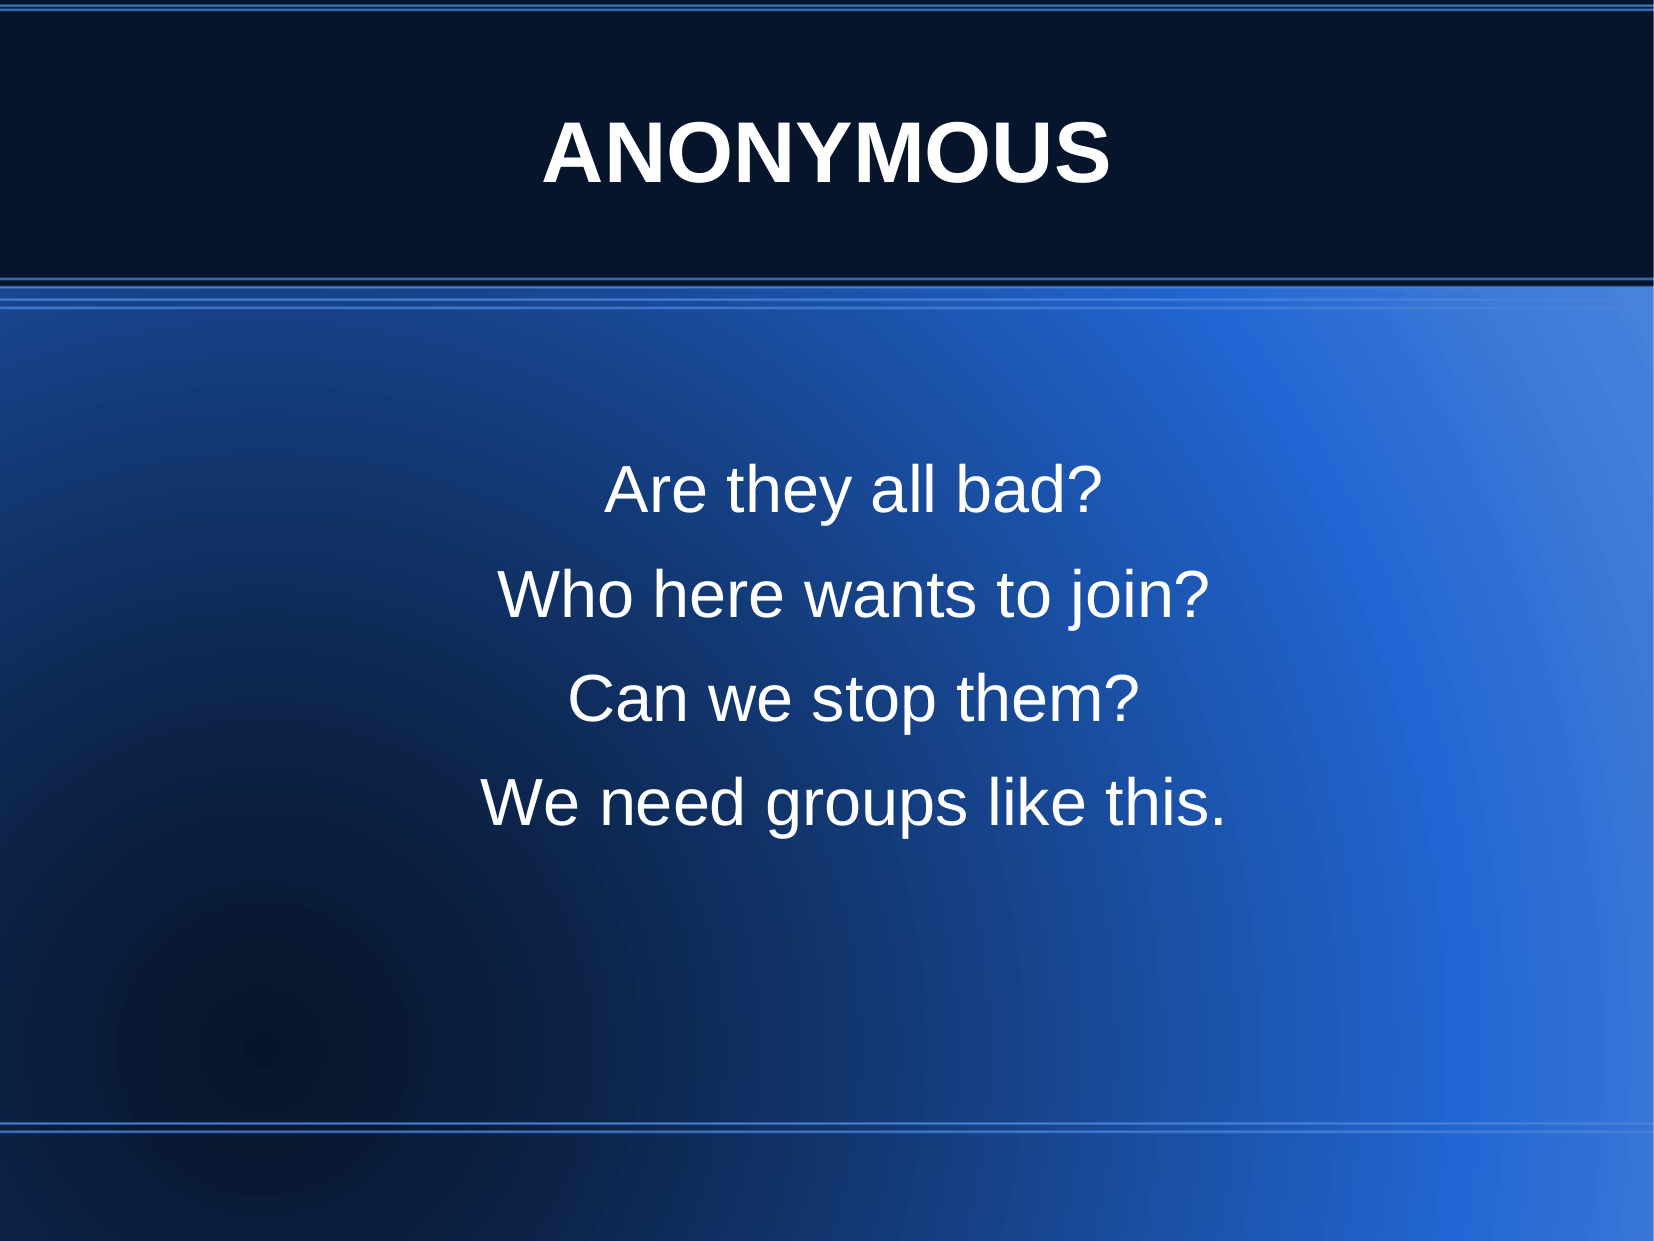

# ANONYMOUS
Are they all bad?
Who here wants to join?
Can we stop them?
We need groups like this.